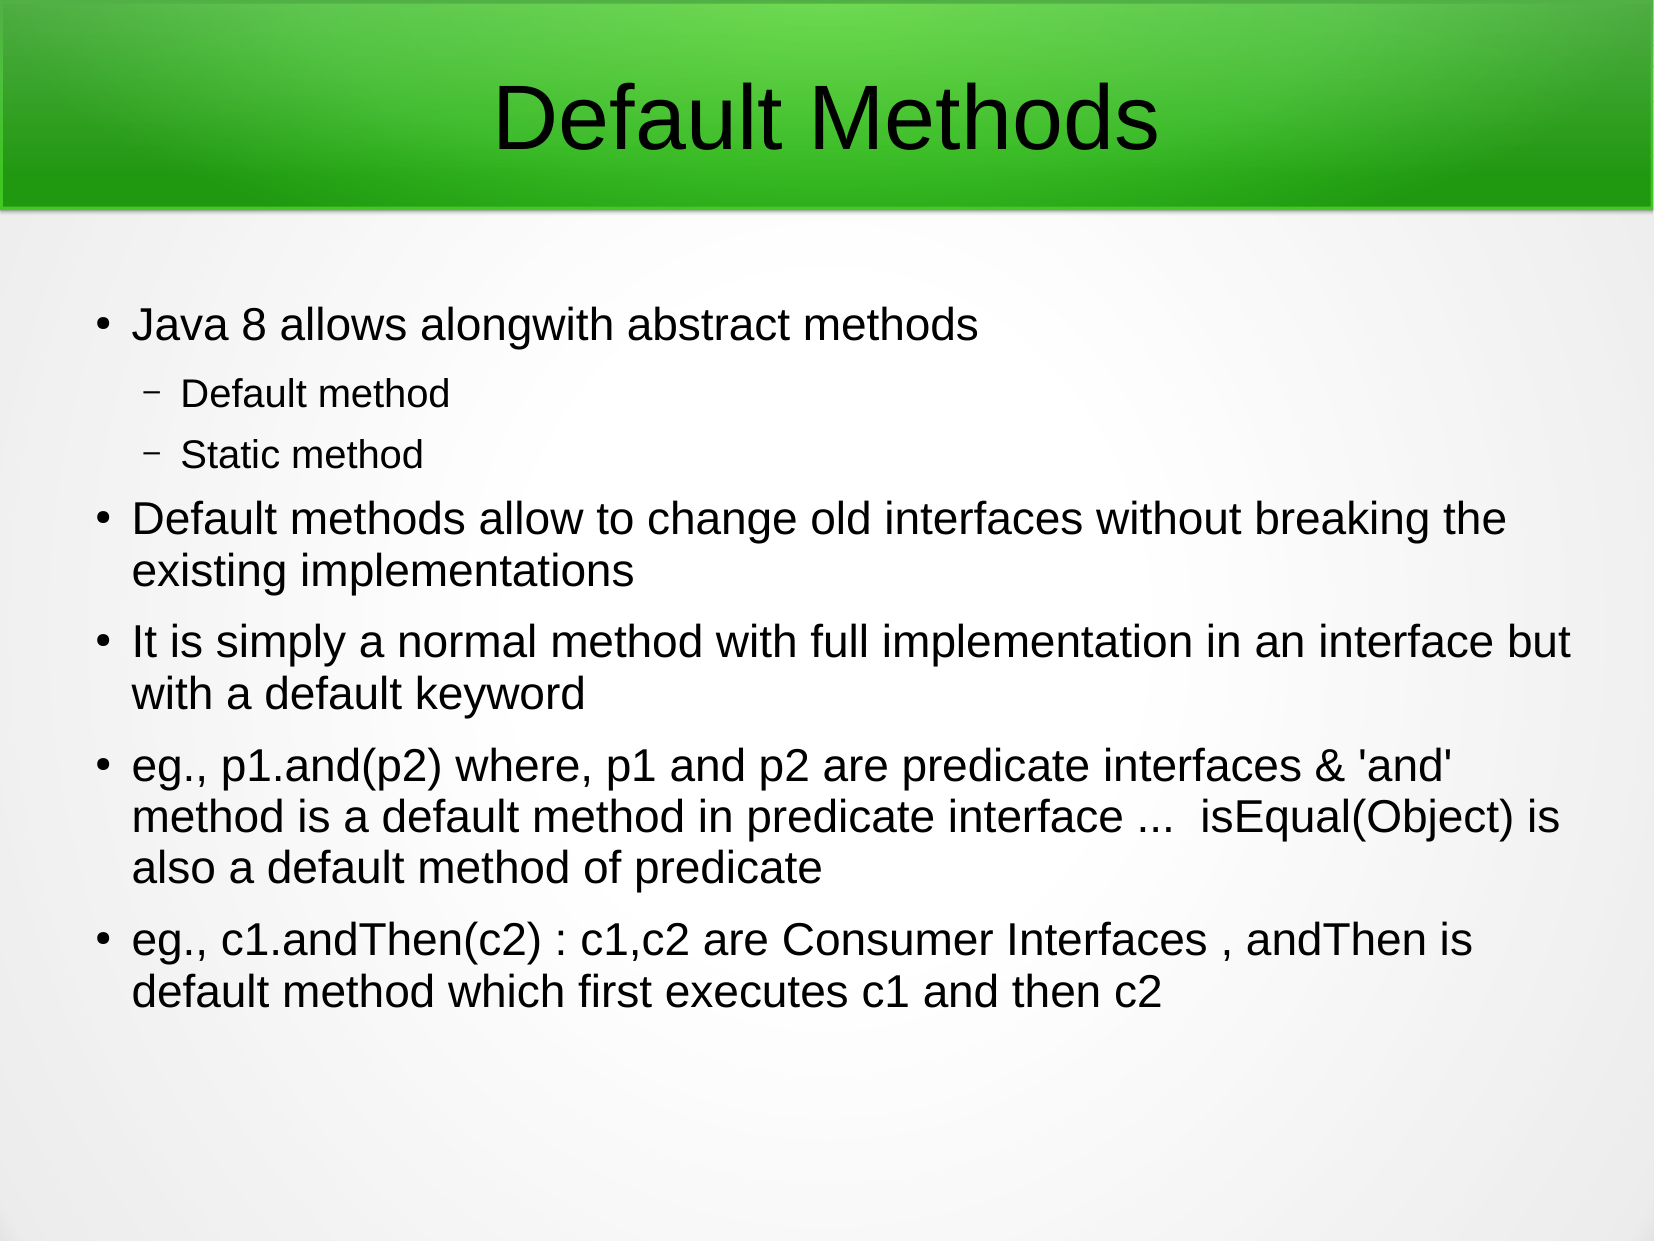

# Default Methods
Java 8 allows alongwith abstract methods
Default method
Static method
Default methods allow to change old interfaces without breaking the existing implementations
It is simply a normal method with full implementation in an interface but with a default keyword
eg., p1.and(p2) where, p1 and p2 are predicate interfaces & 'and' method is a default method in predicate interface ... isEqual(Object) is also a default method of predicate
eg., c1.andThen(c2) : c1,c2 are Consumer Interfaces , andThen is default method which first executes c1 and then c2